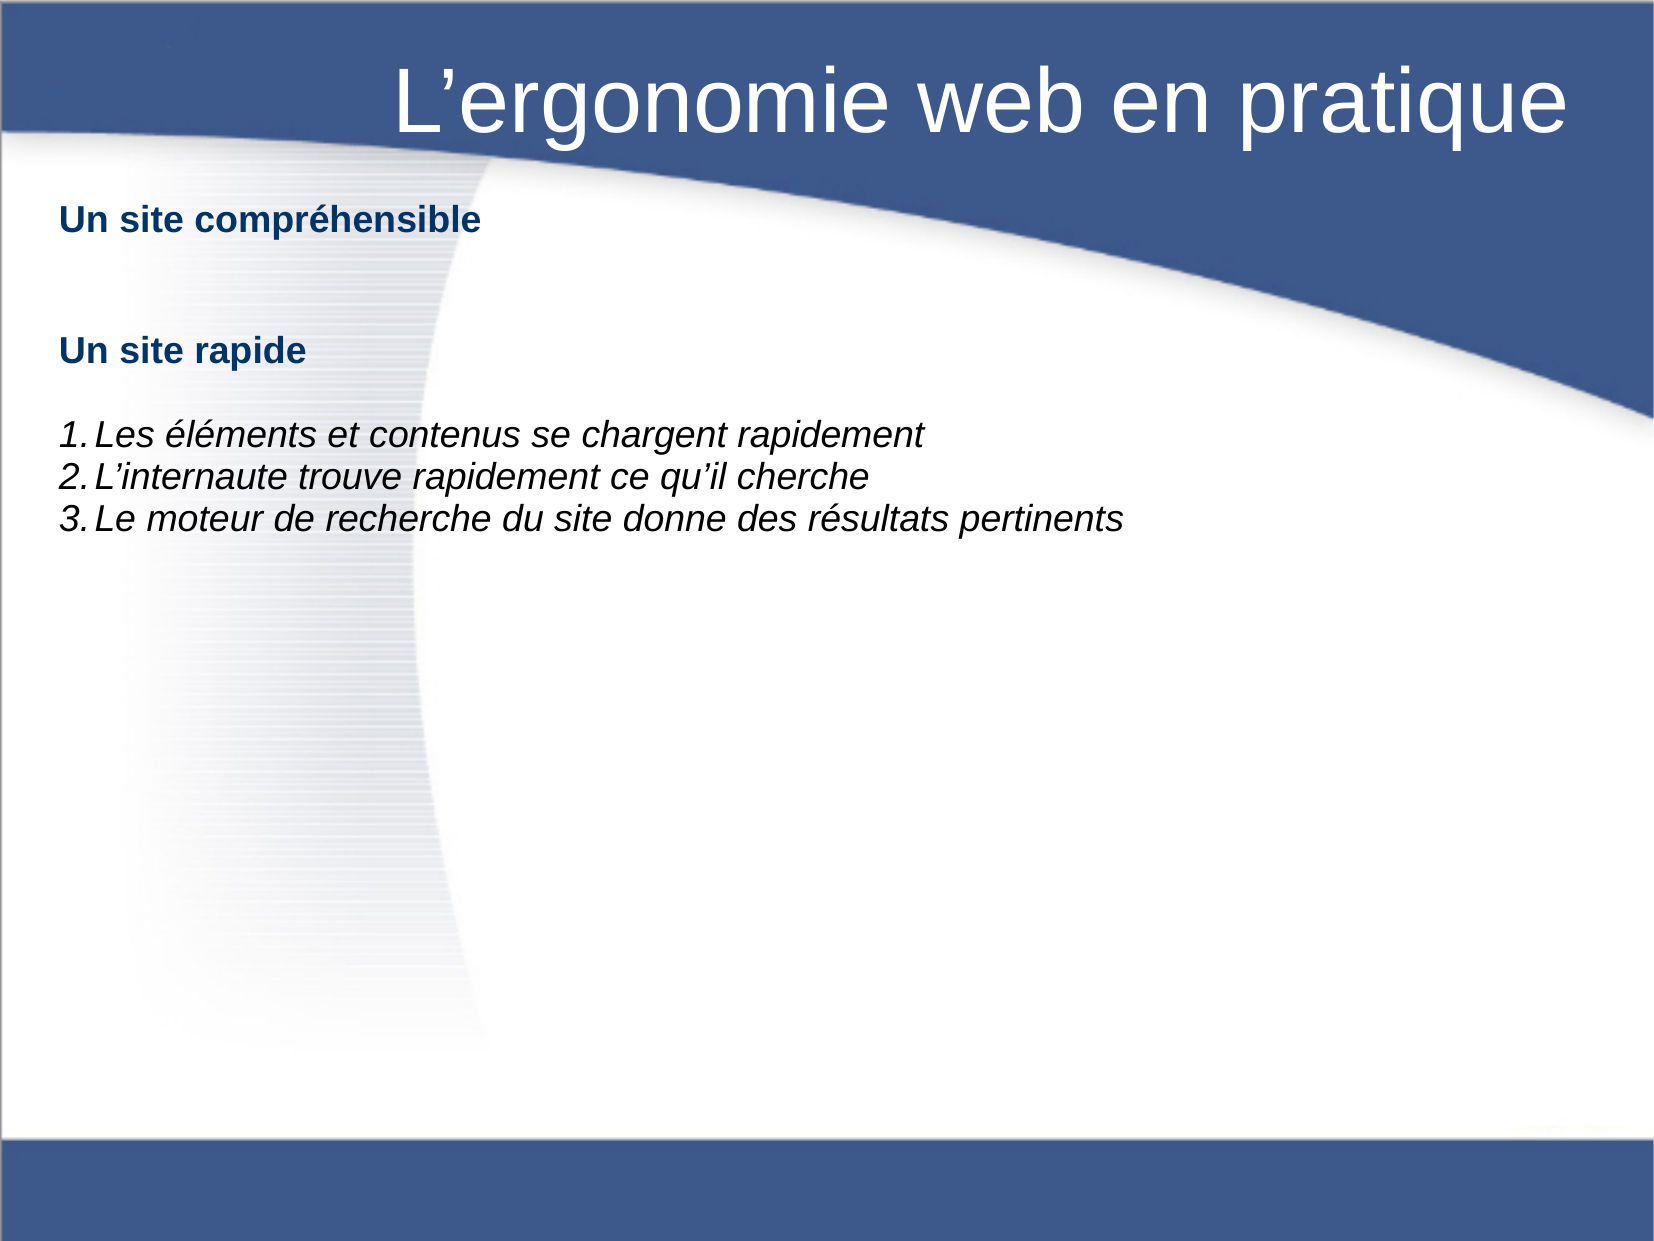

# L’ergonomie web en pratique
Un site compréhensible
Un site rapide
Les éléments et contenus se chargent rapidement
L’internaute trouve rapidement ce qu’il cherche
Le moteur de recherche du site donne des résultats pertinents